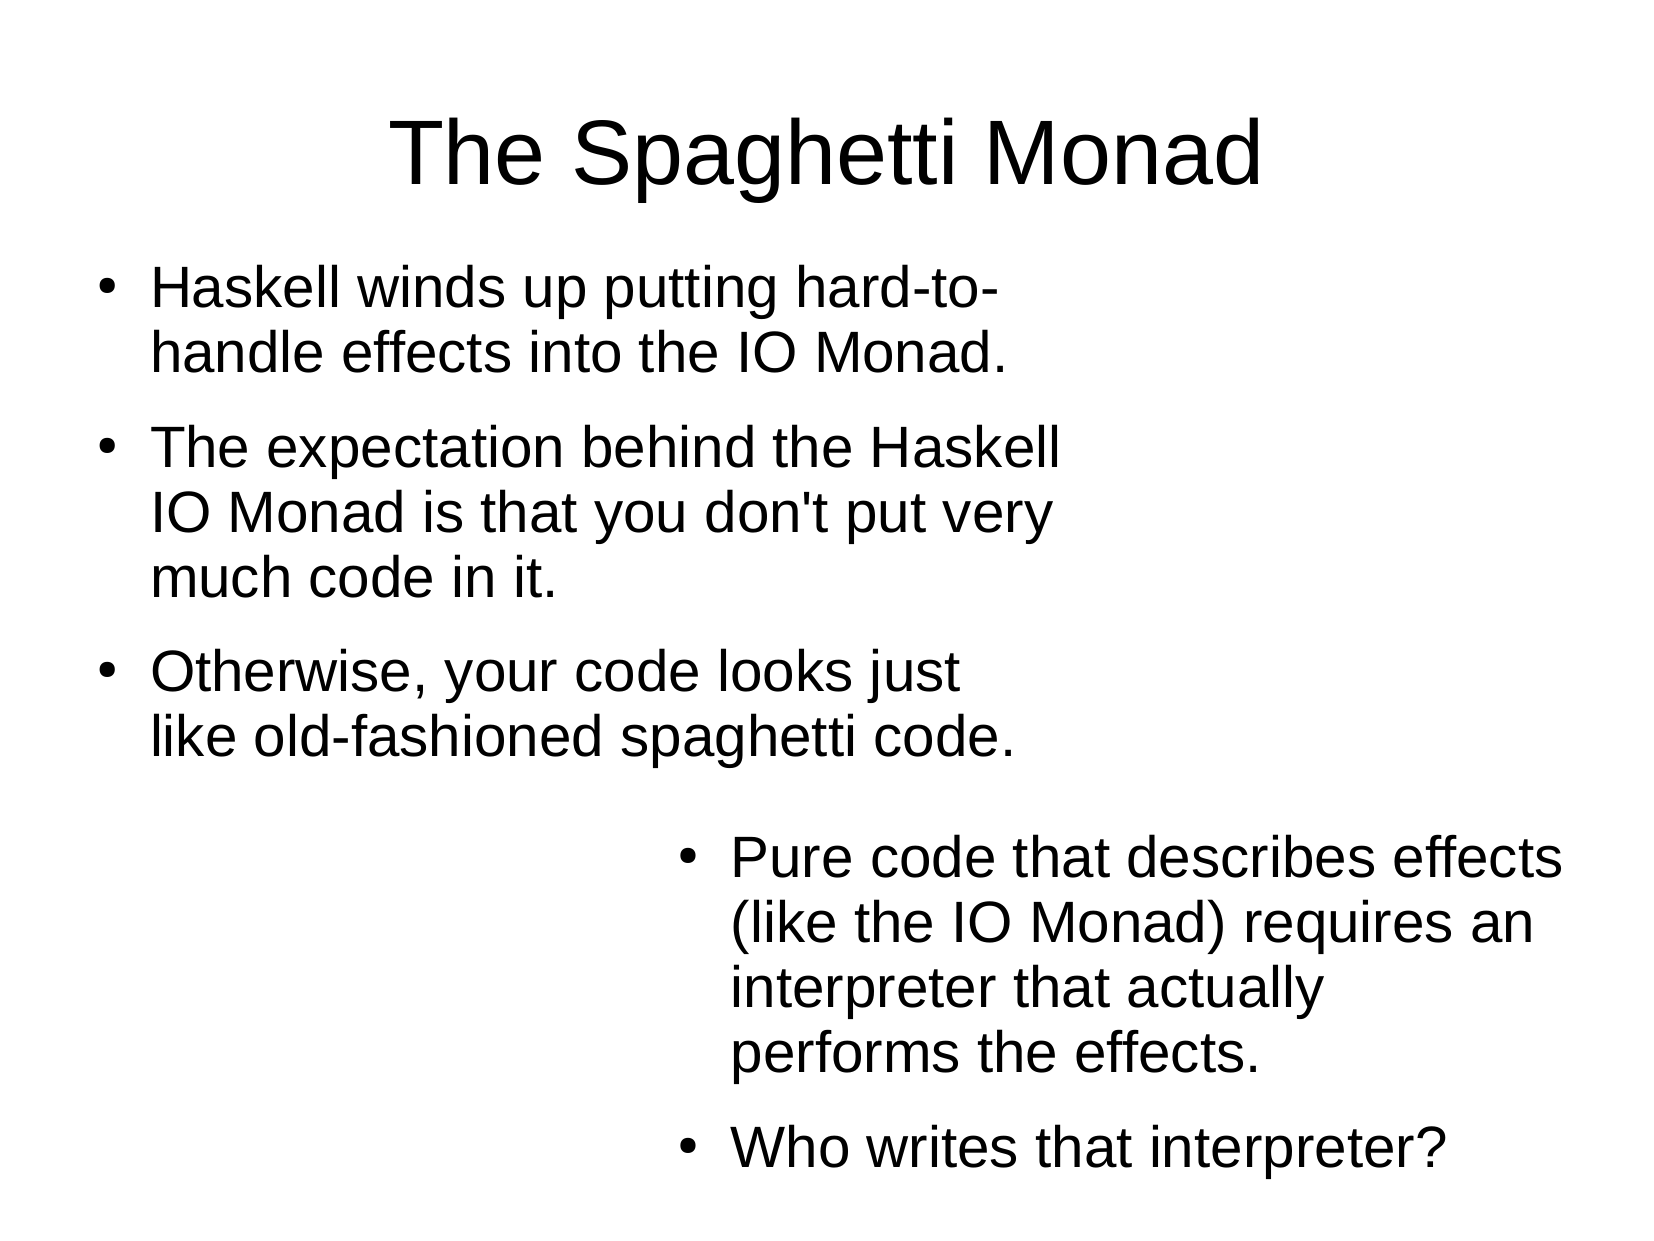

# The Spaghetti Monad
Haskell winds up putting hard-to-handle effects into the IO Monad.
The expectation behind the Haskell IO Monad is that you don't put very much code in it.
Otherwise, your code looks just like old-fashioned spaghetti code.
Pure code that describes effects (like the IO Monad) requires an interpreter that actually performs the effects.
Who writes that interpreter?